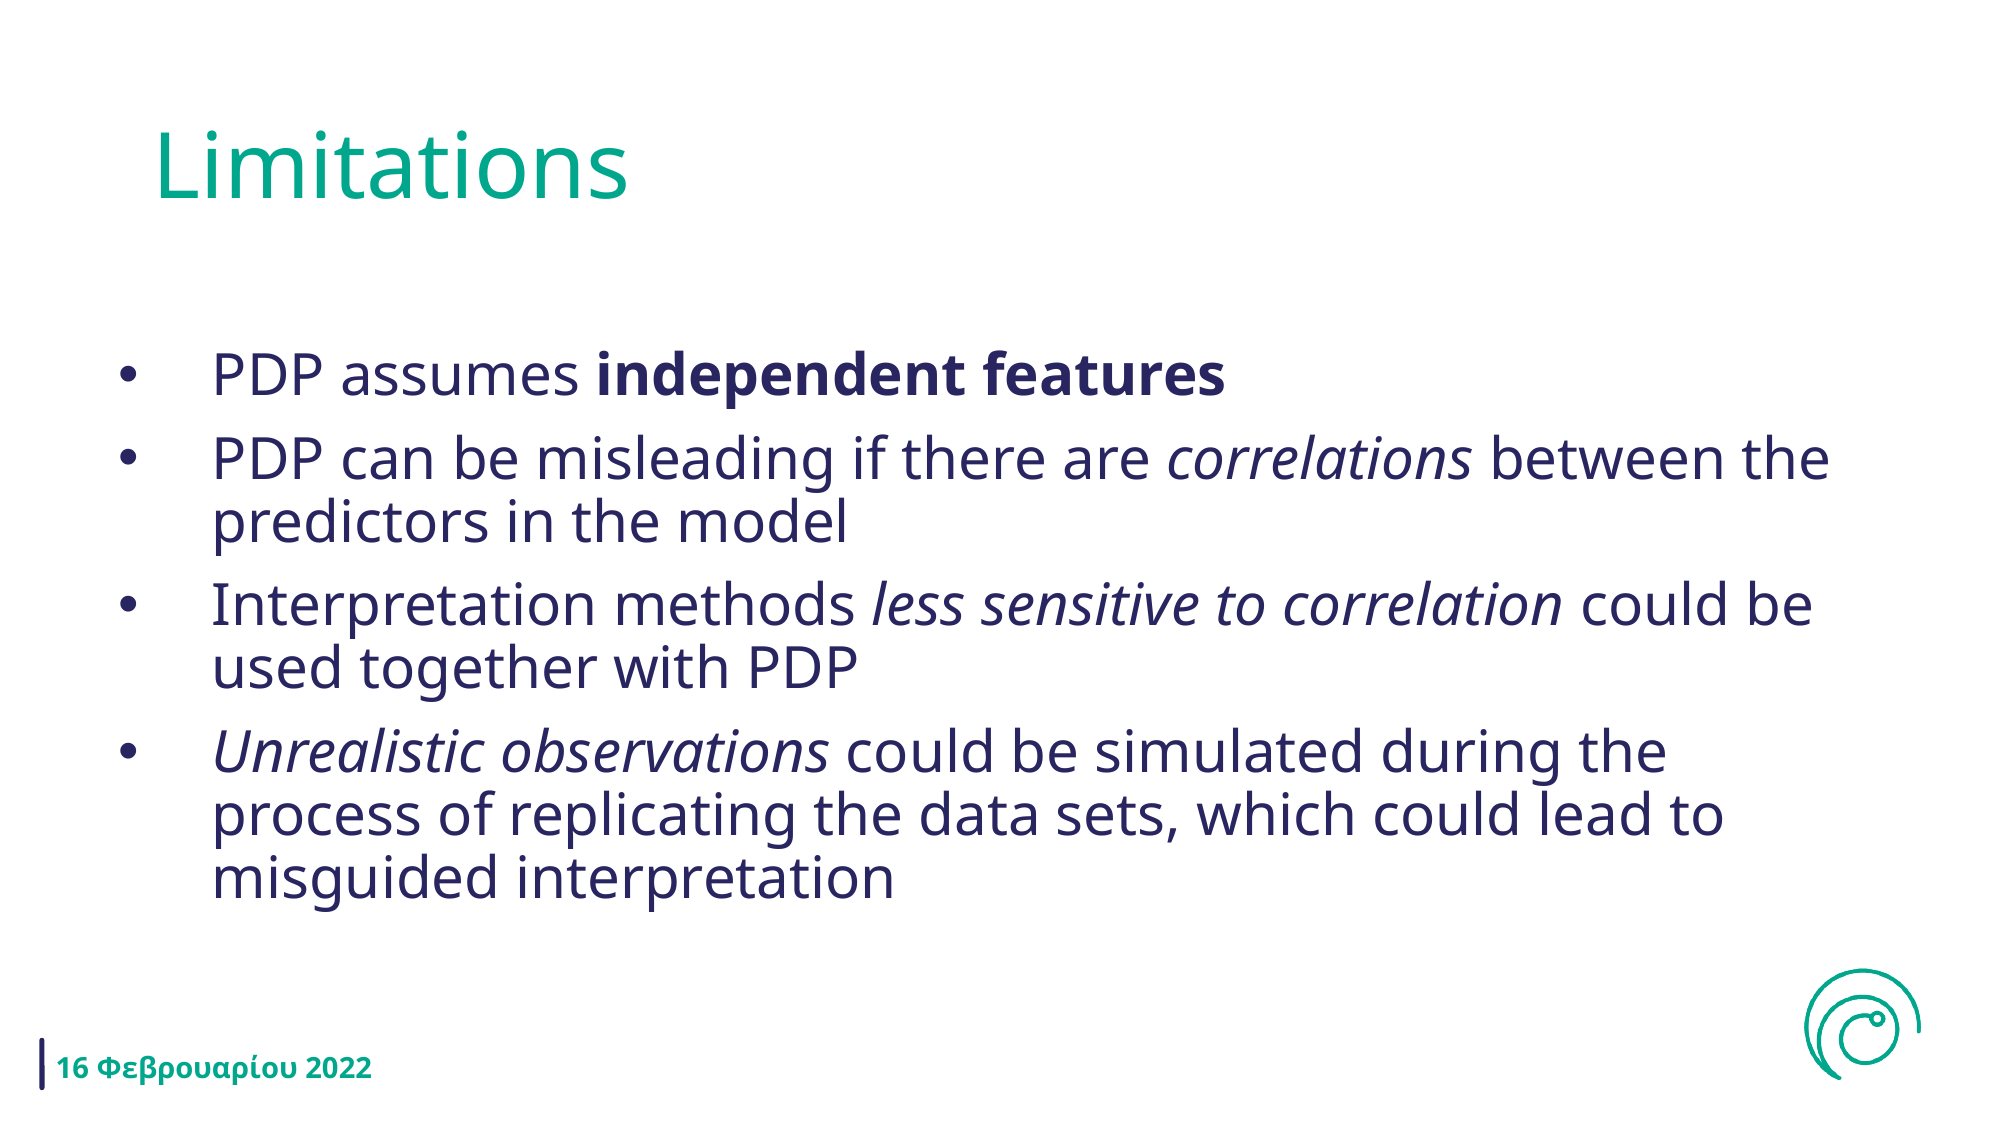

# Limitations
PDP assumes independent features
PDP can be misleading if there are correlations between the predictors in the model
Interpretation methods less sensitive to correlation could be used together with PDP
Unrealistic observations could be simulated during the process of replicating the data sets, which could lead to misguided interpretation